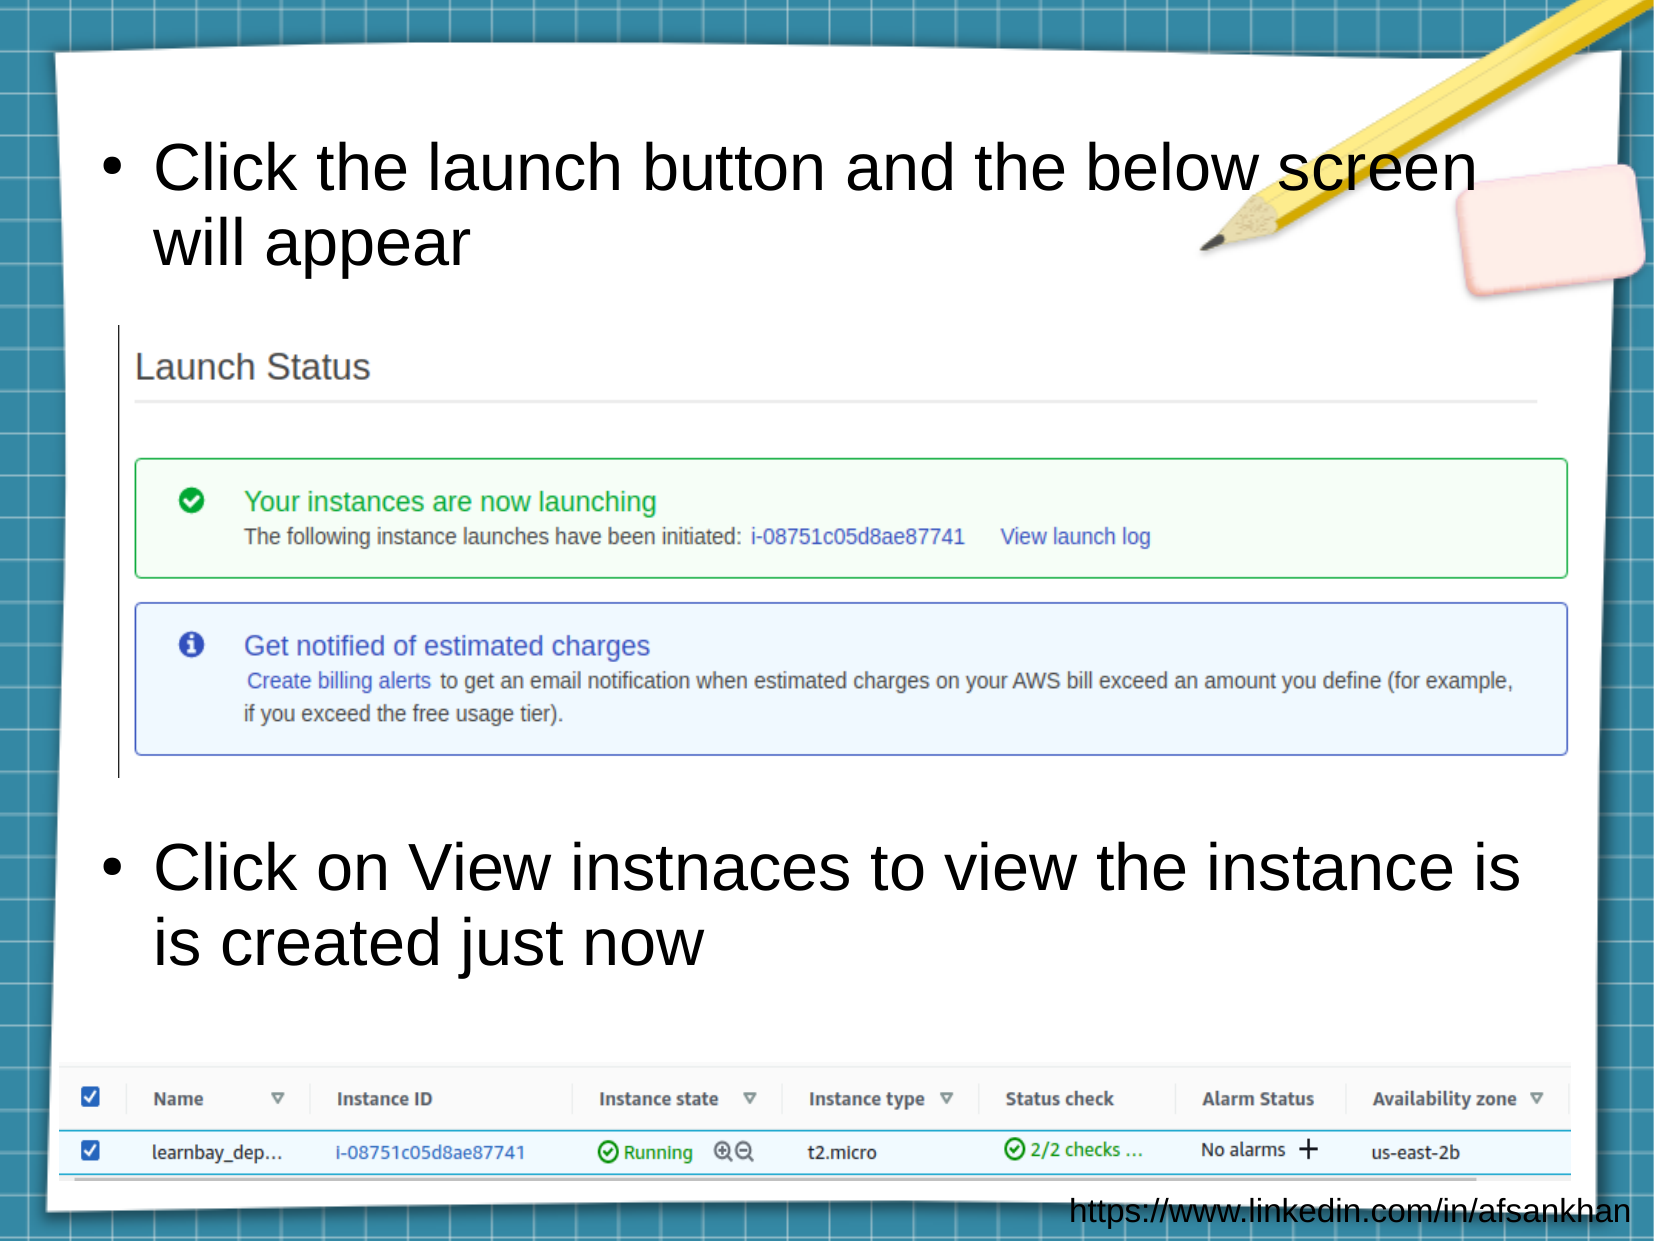

# Click the launch button and the below screen will appear
Click on View instnaces to view the instance is is created just now
https://www.linkedin.com/in/afsankhan